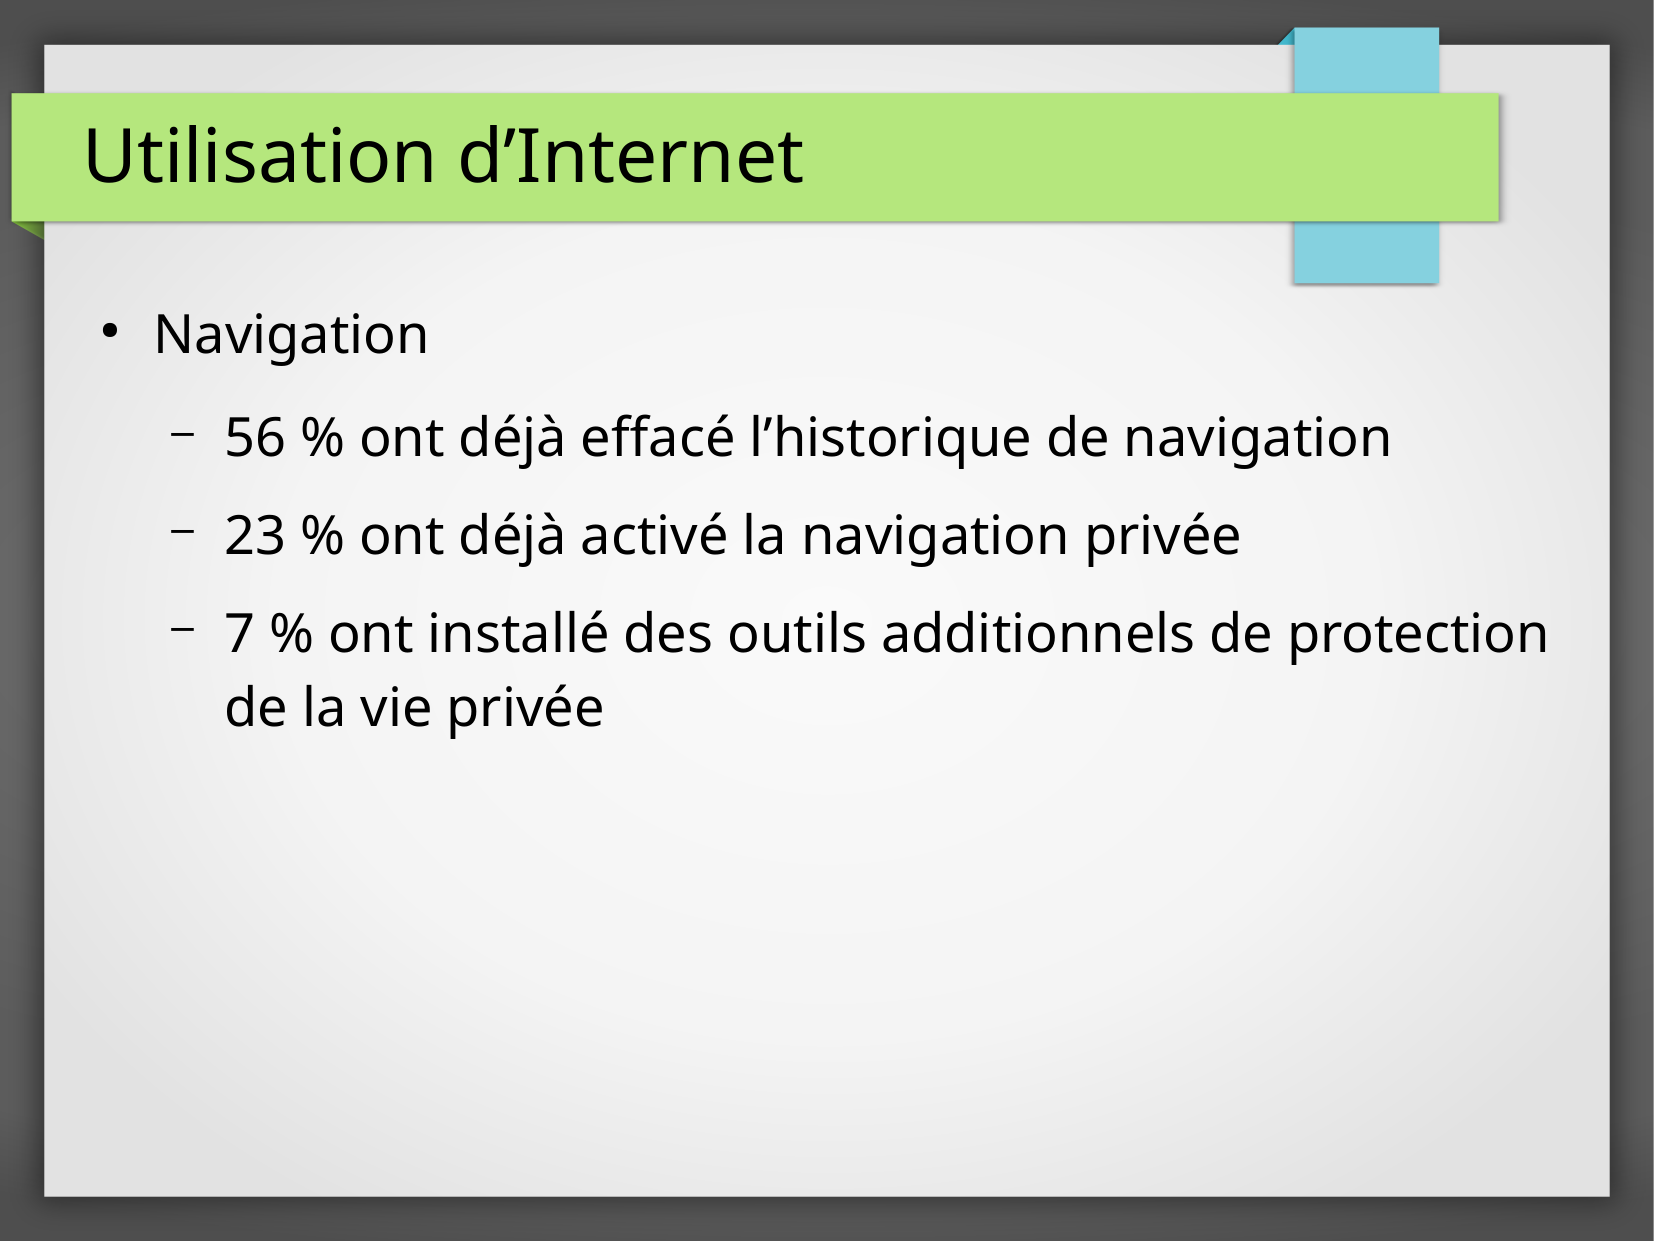

# Utilisation d’Internet
Navigation
56 % ont déjà effacé l’historique de navigation
23 % ont déjà activé la navigation privée
7 % ont installé des outils additionnels de protection de la vie privée